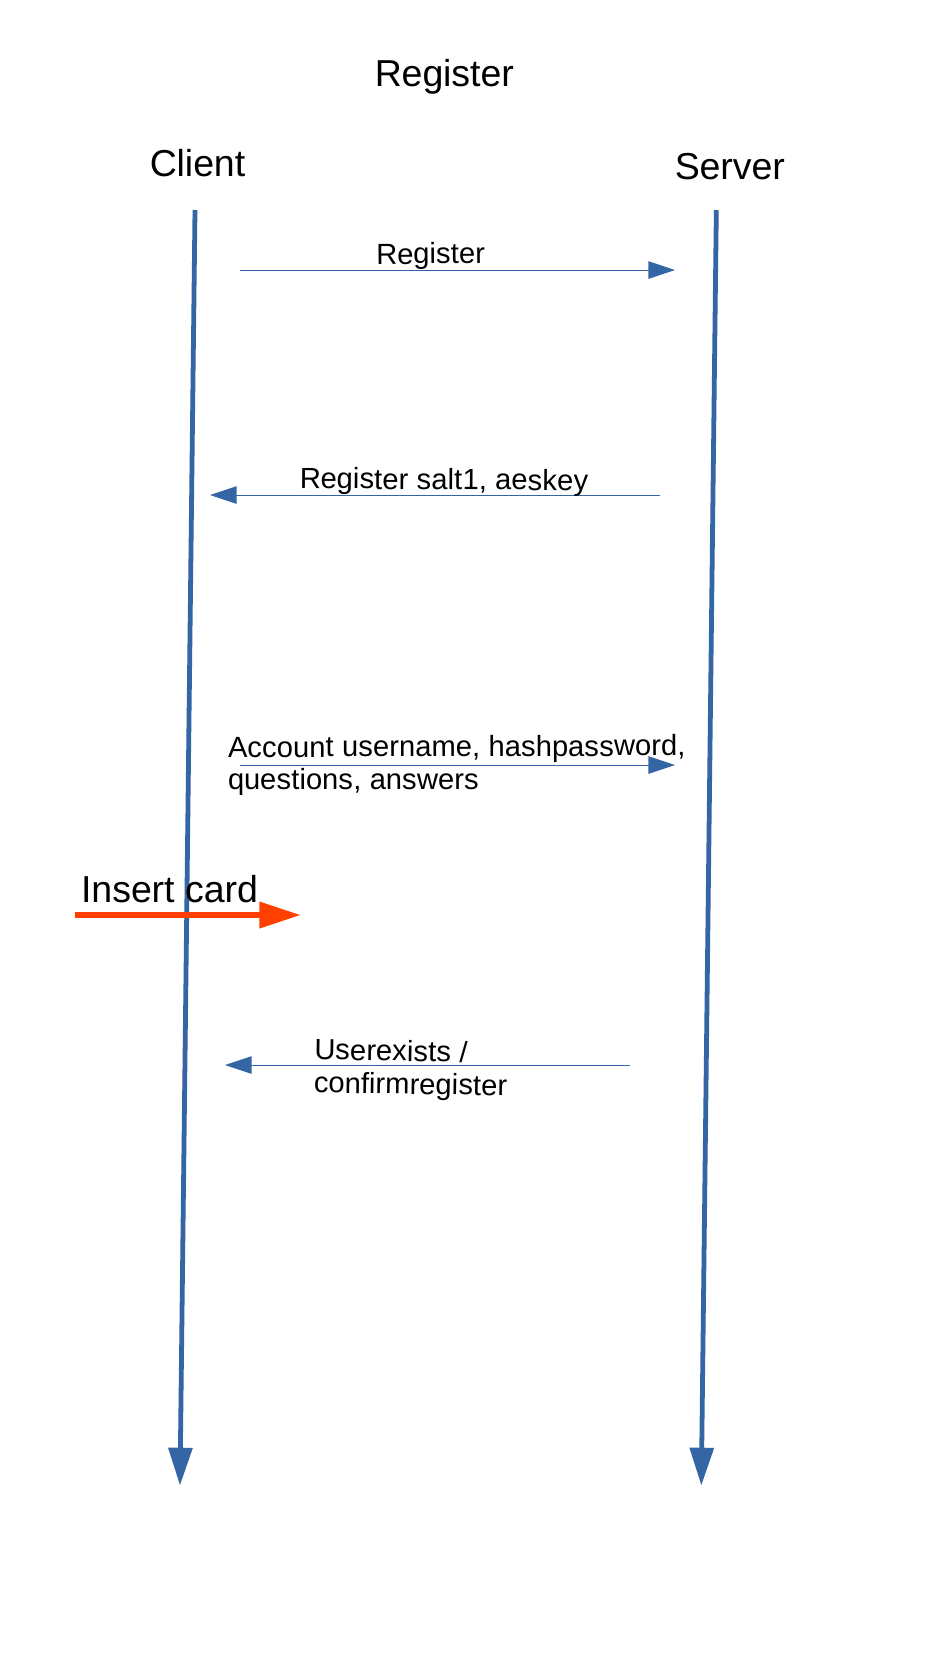

Register
Client
Server
Register
Register salt1, aeskey
Account username, hashpassword, questions, answers
Insert card
Userexists / confirmregister